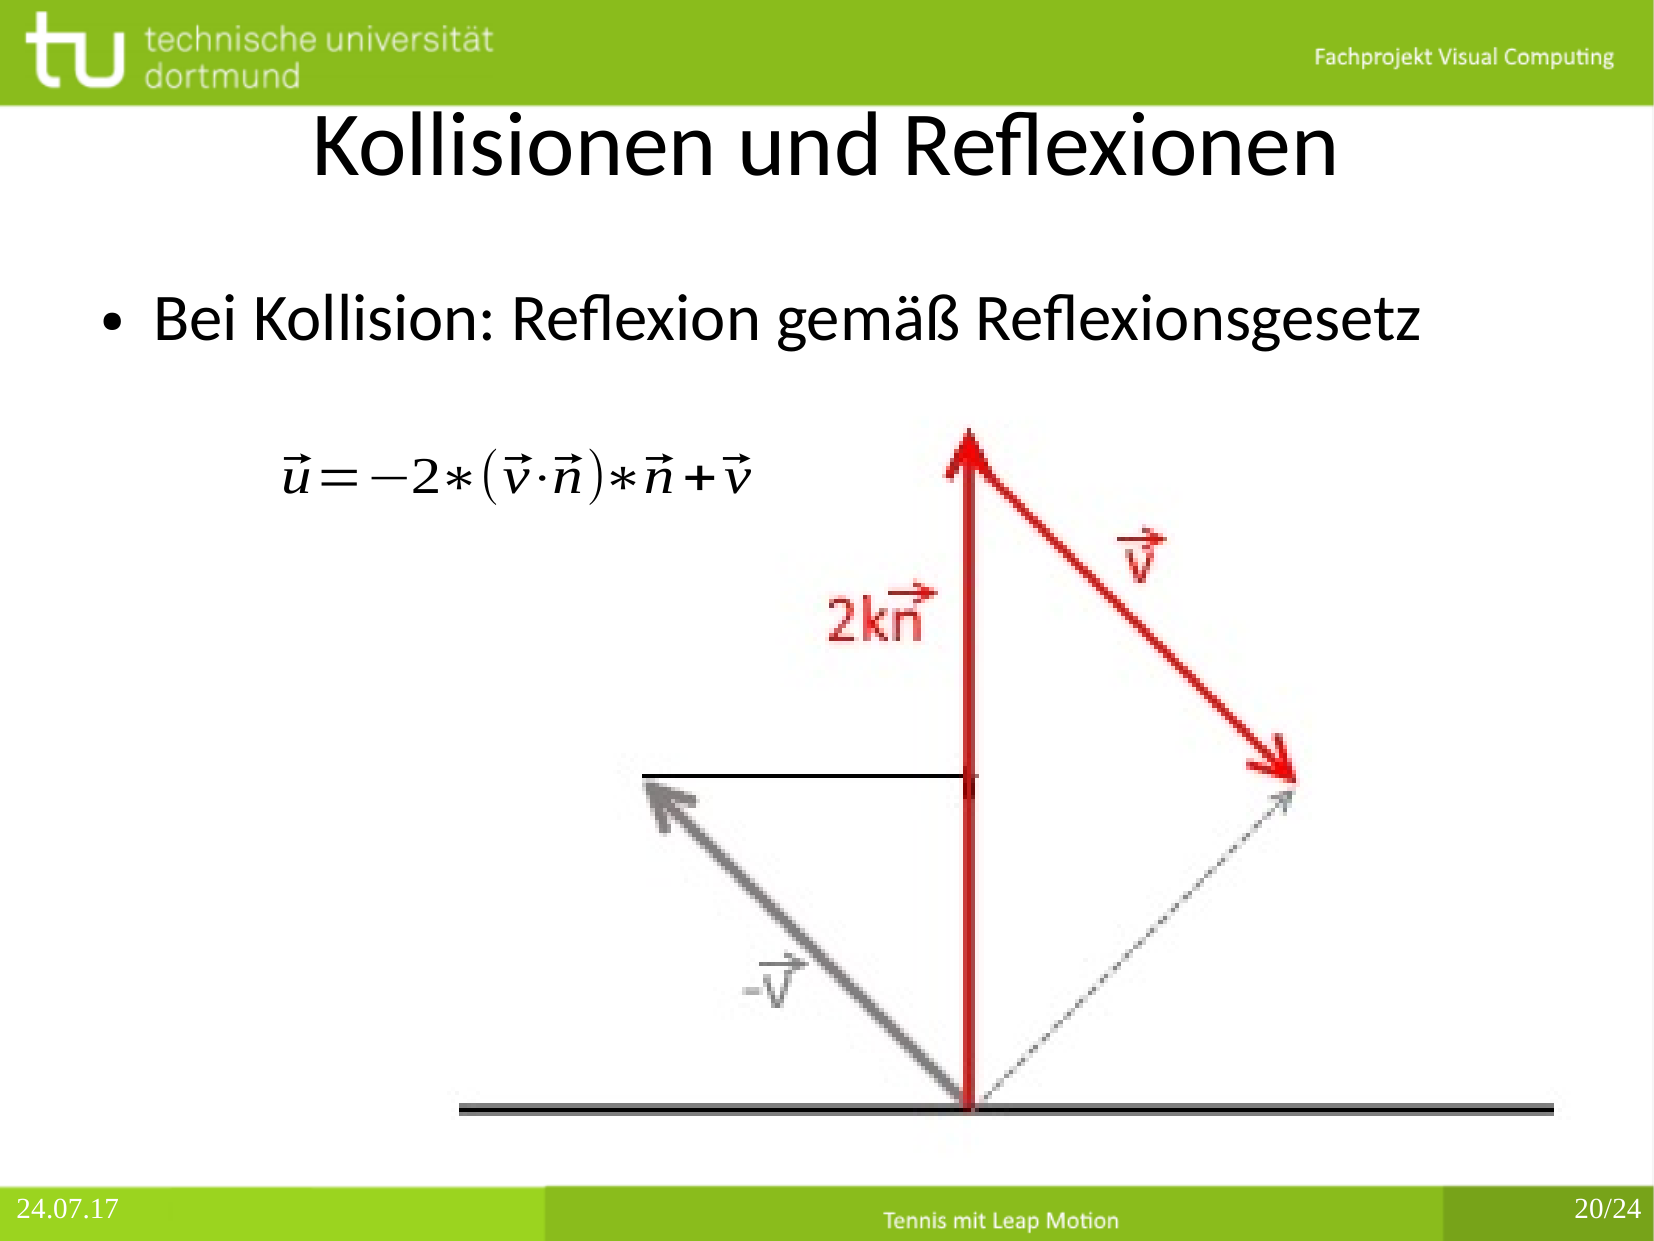

# Kollisionen und Reflexionen
Bei Kollision: Reflexion gemäß Reflexionsgesetz
24.07.17
20